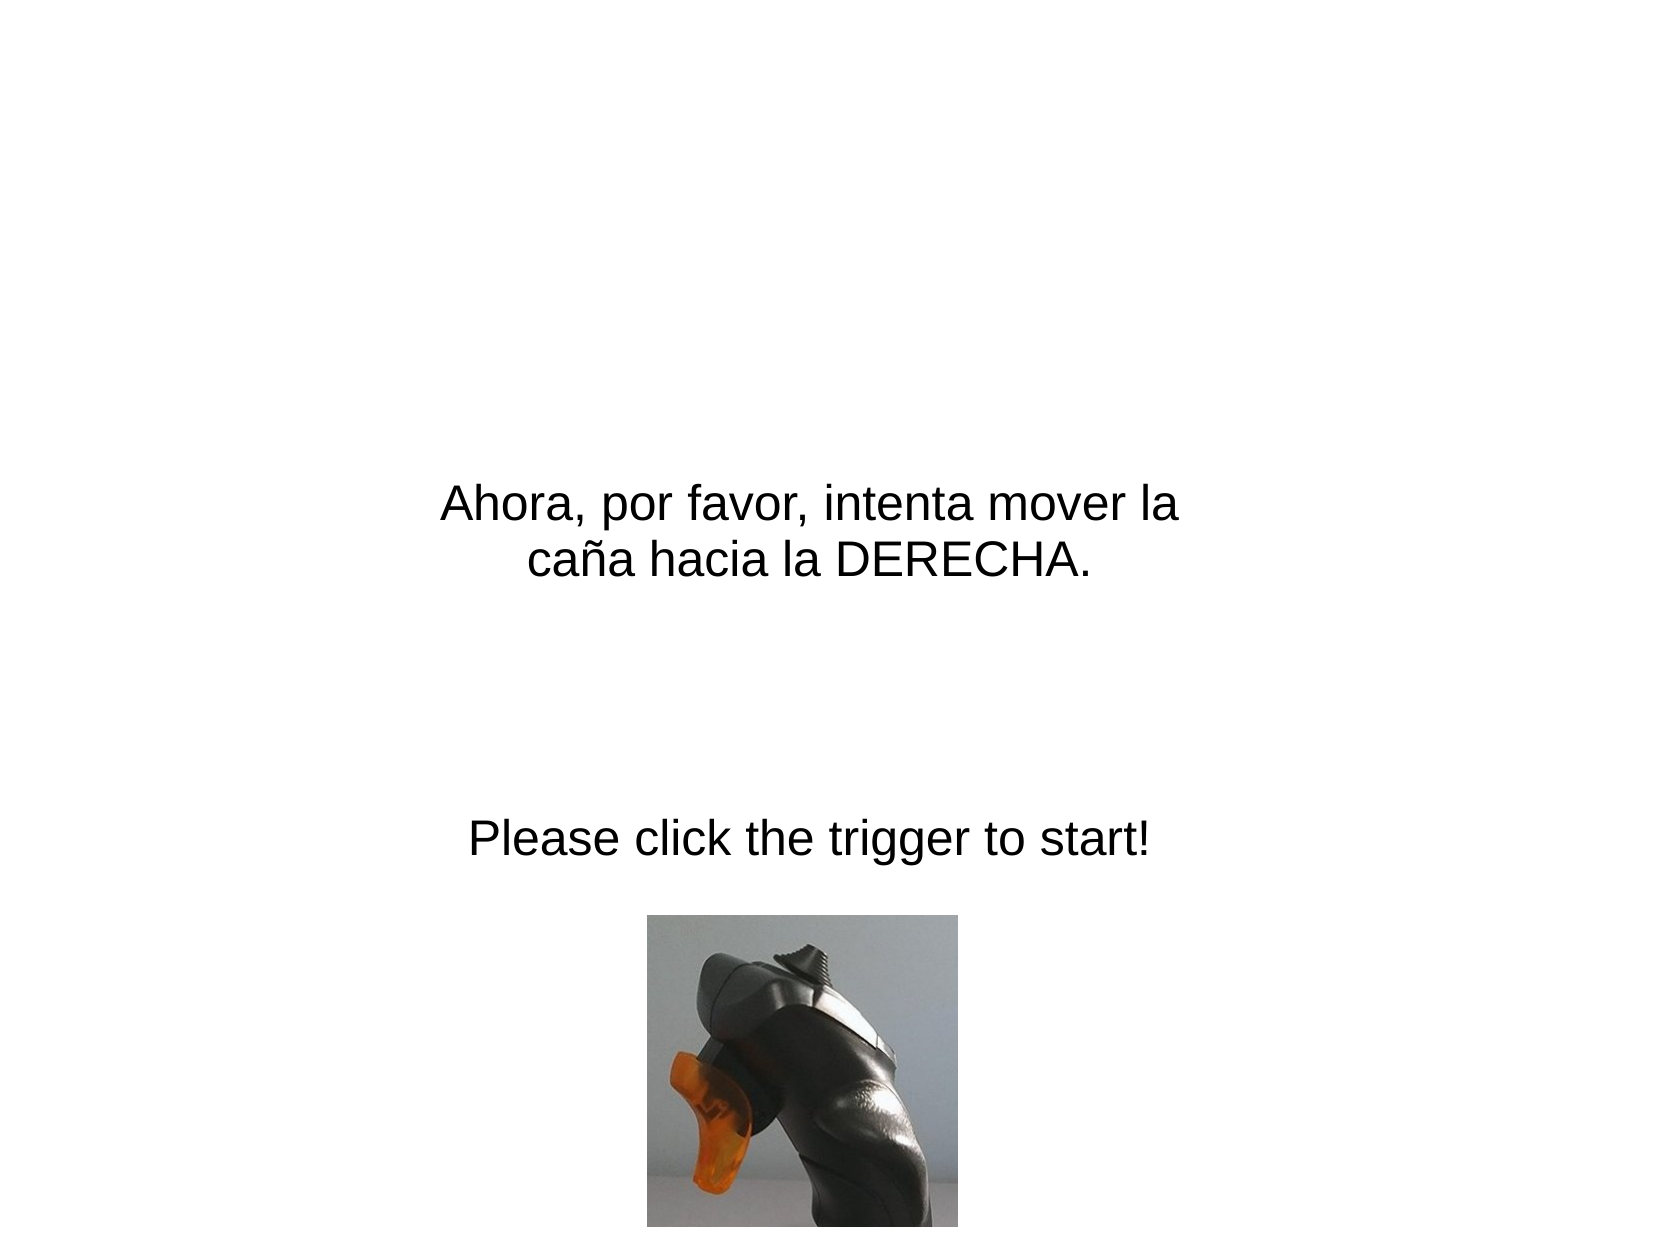

Ahora, por favor, intenta mover la caña hacia la DERECHA.
Please click the trigger to start!